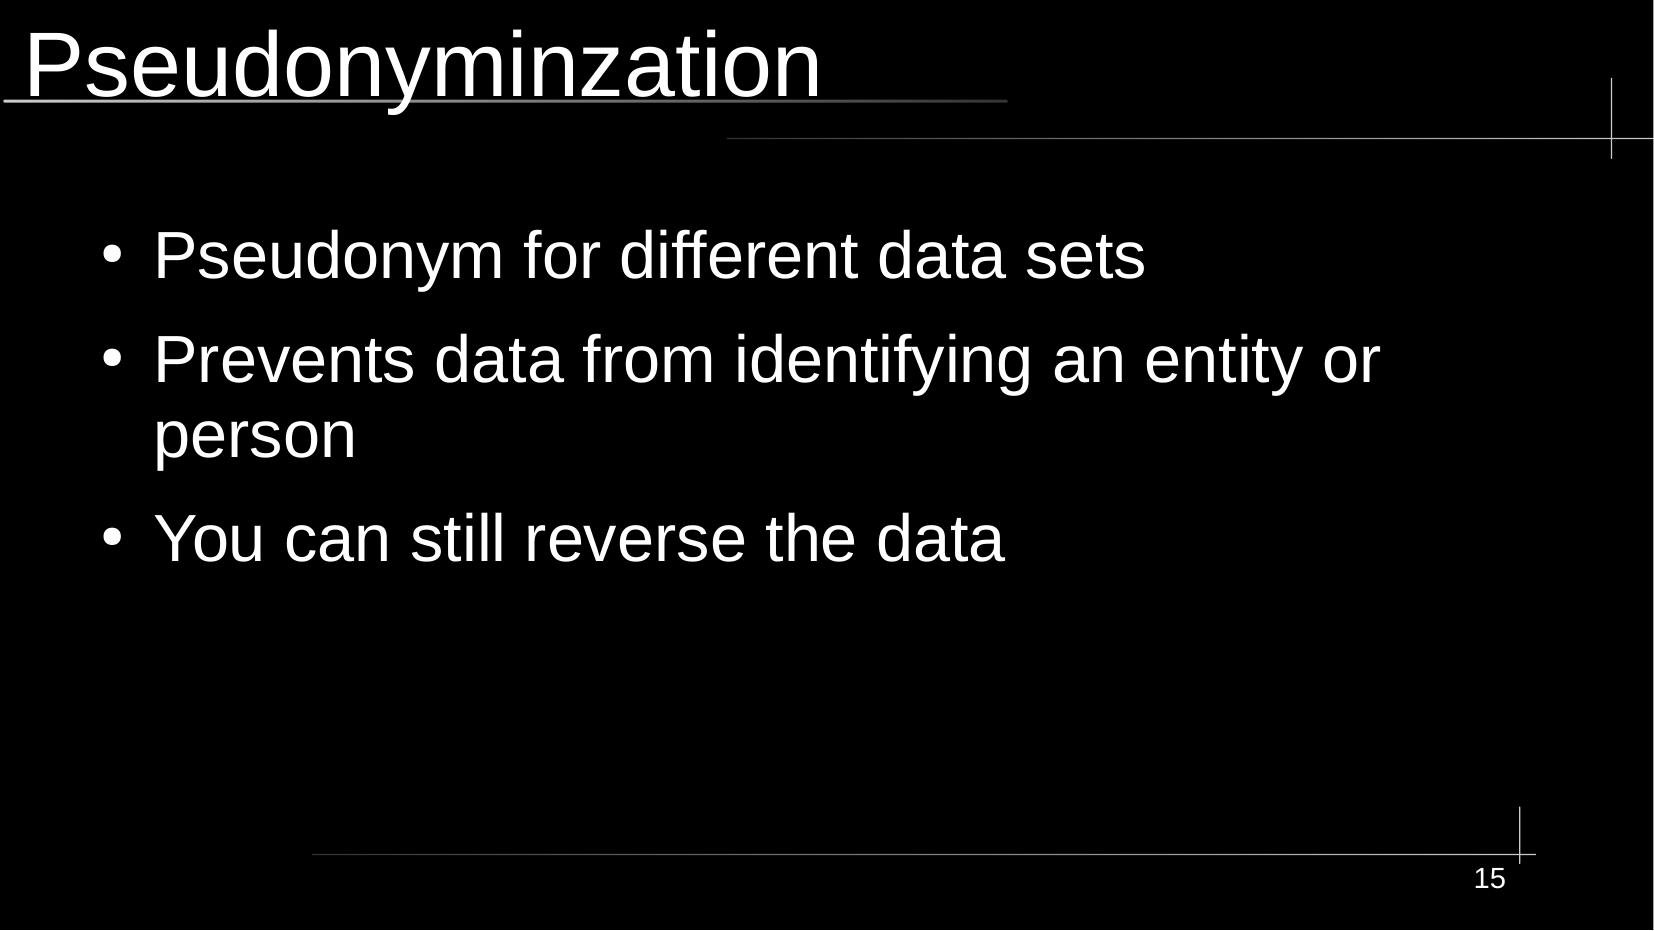

# Pseudonyminzation
Pseudonym for different data sets
Prevents data from identifying an entity or person
You can still reverse the data
15